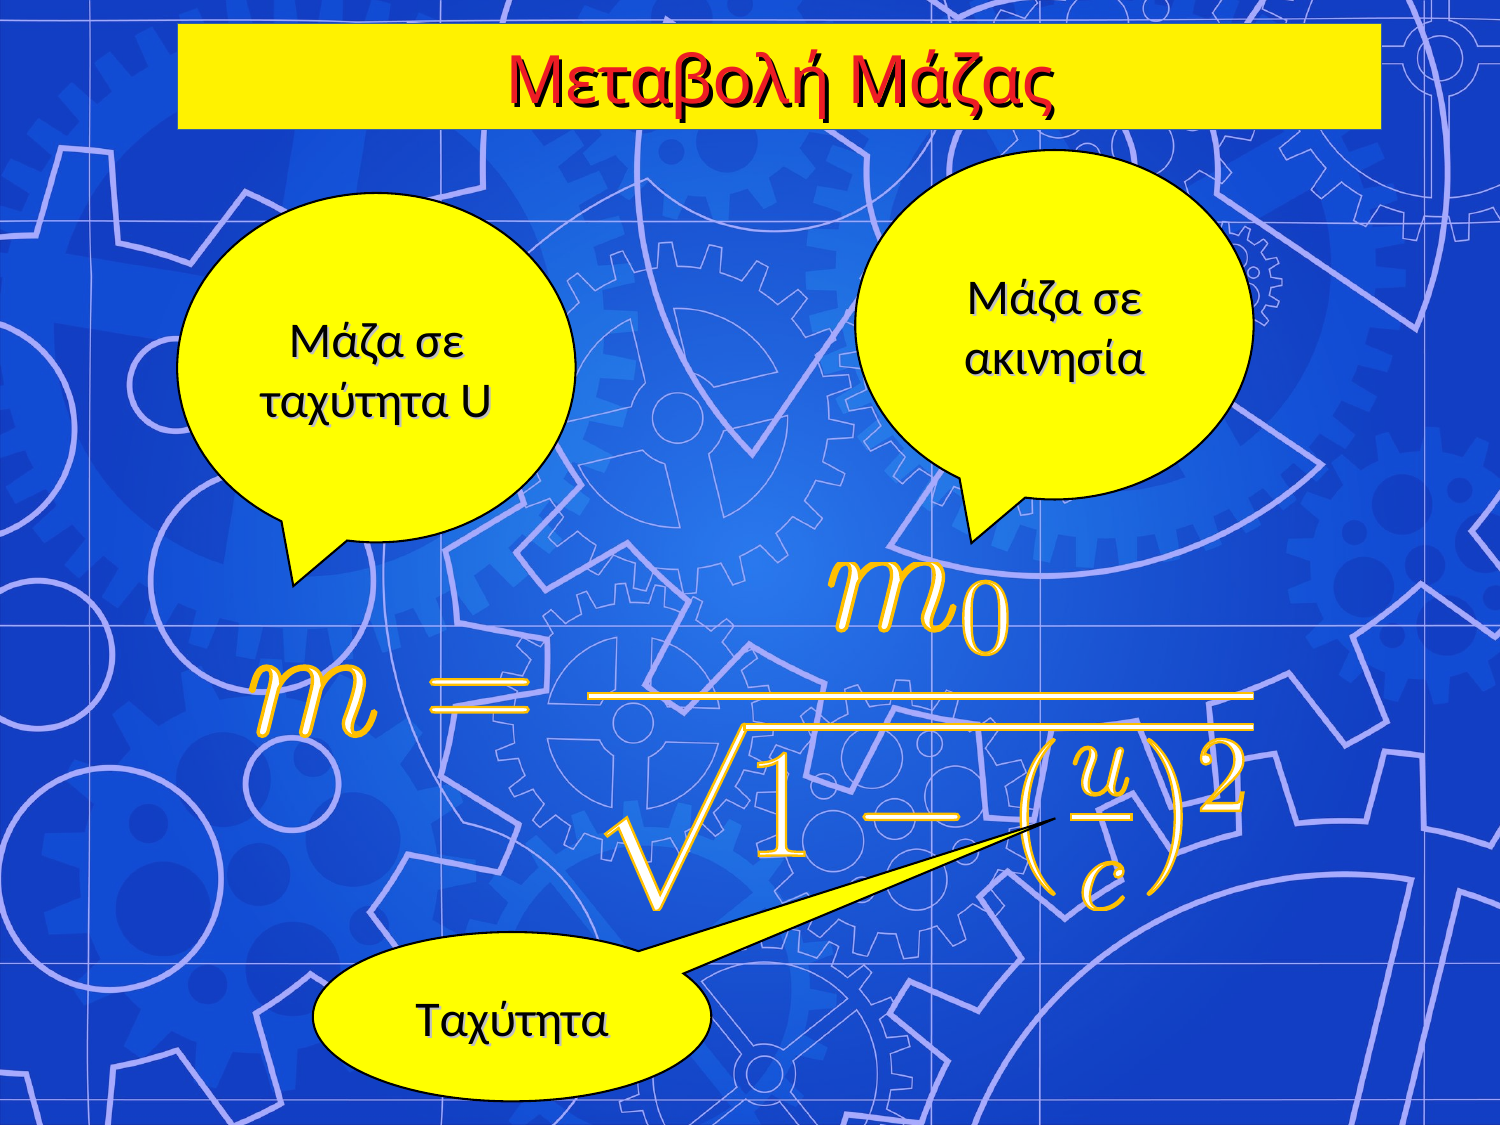

Μεταβολή Μάζας
Μάζα σε ακινησία
Μάζα σε ταχύτητα U
Ταχύτητα